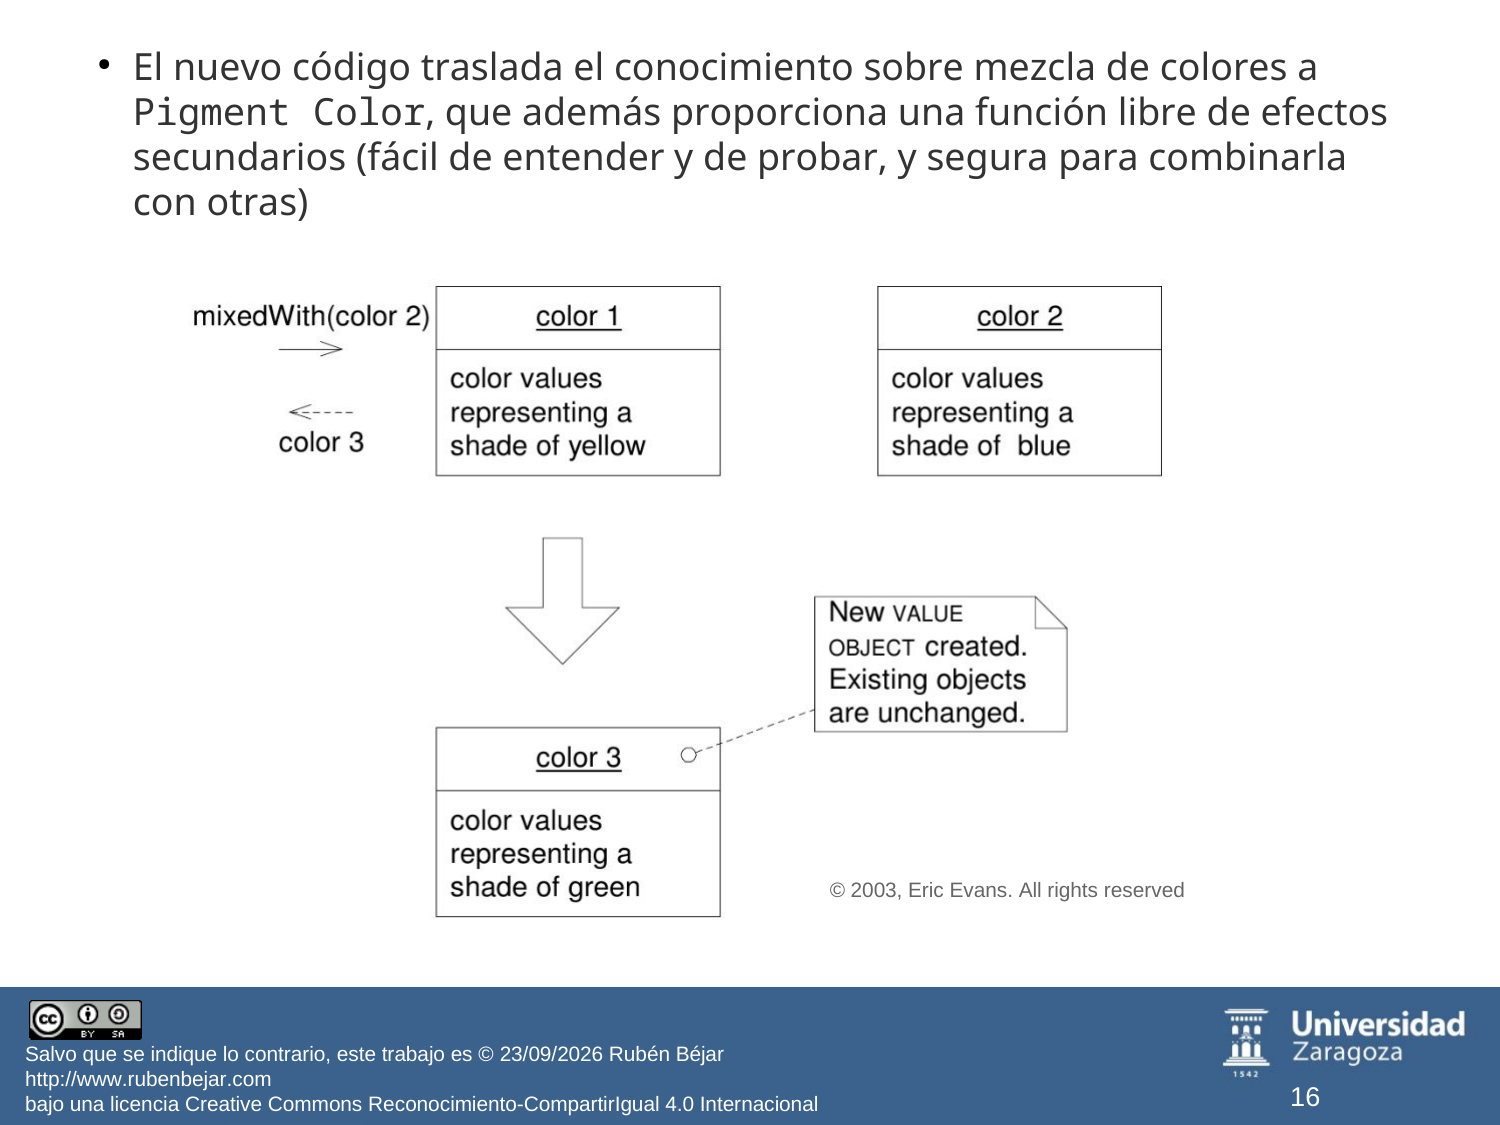

# El nuevo código traslada el conocimiento sobre mezcla de colores a Pigment Color, que además proporciona una función libre de efectos secundarios (fácil de entender y de probar, y segura para combinarla con otras)
© 2003, Eric Evans. All rights reserved